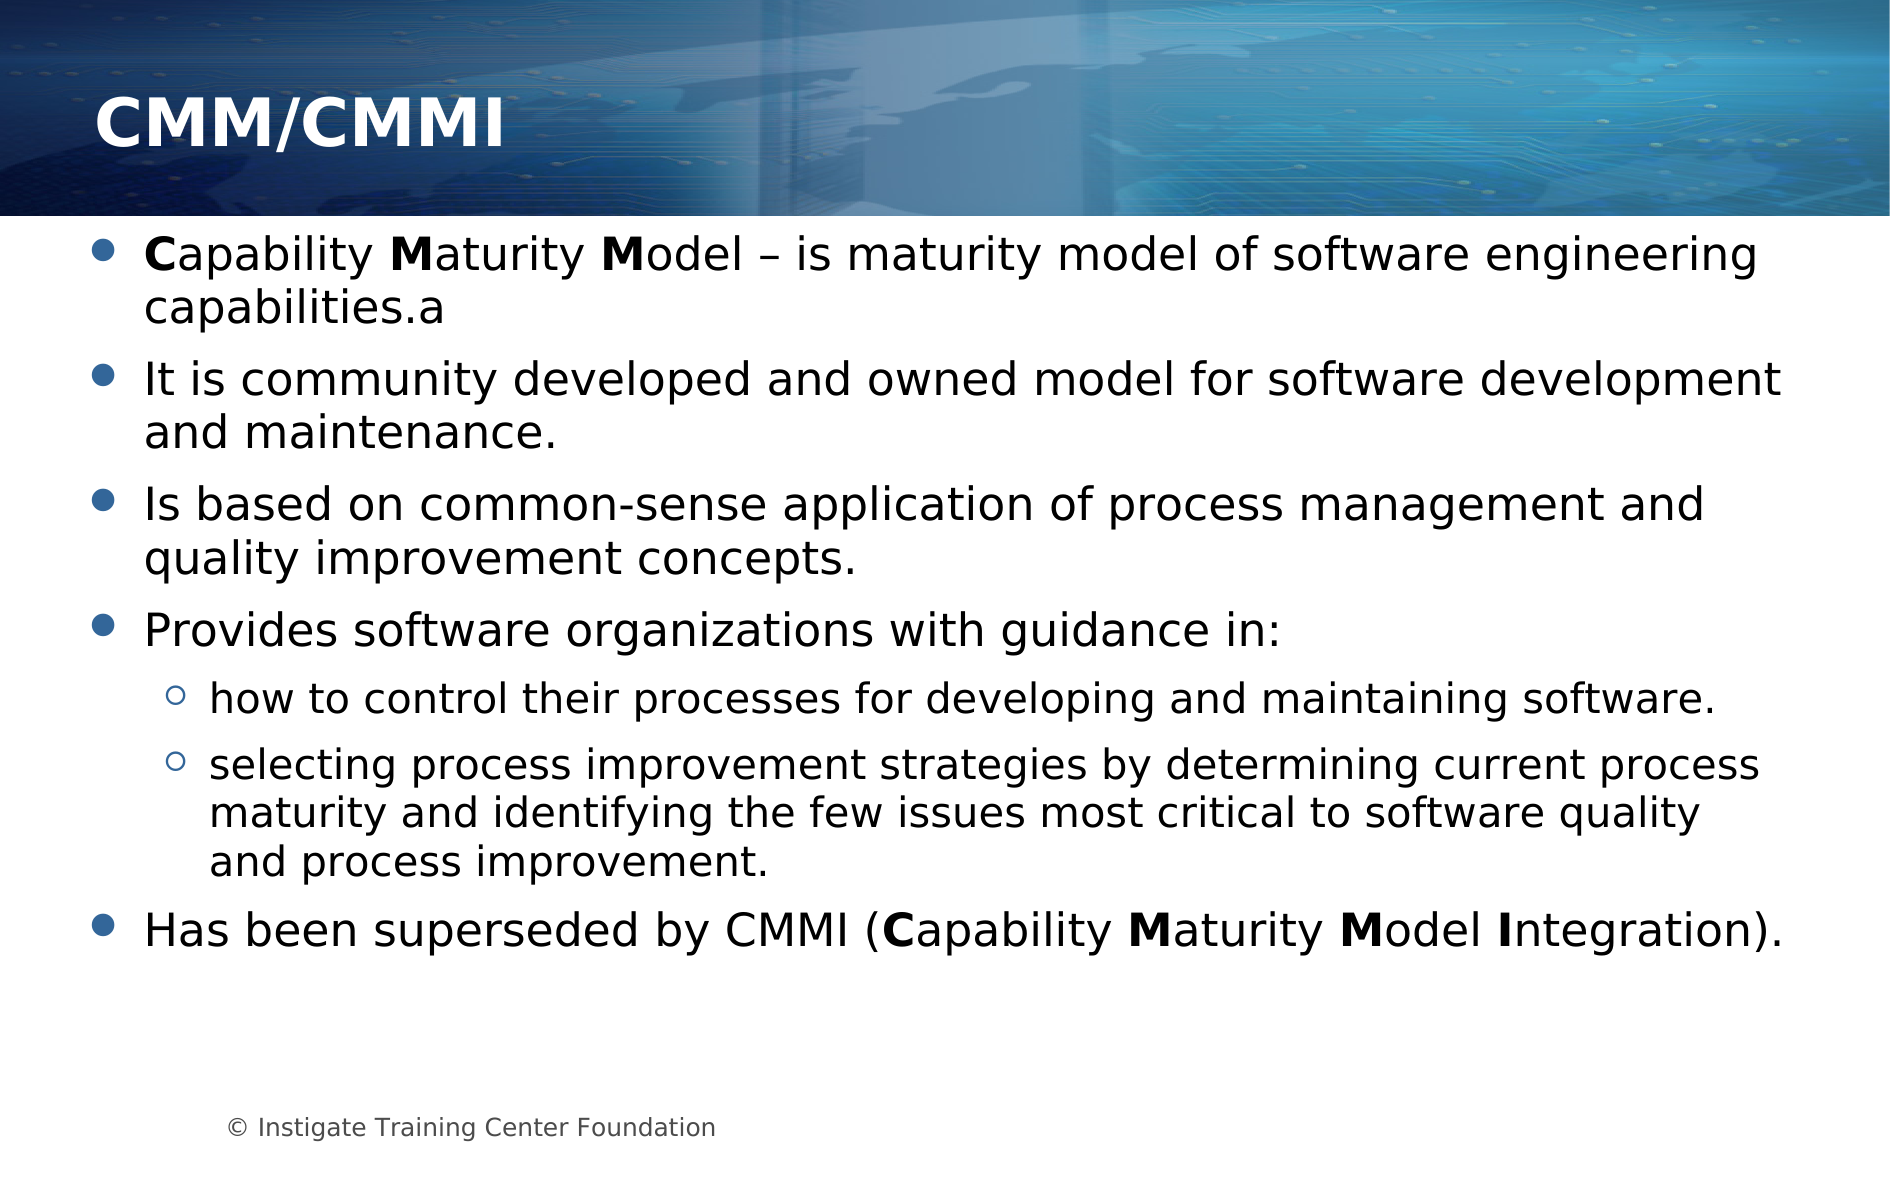

# CMM/CMMI
Capability Maturity Model – is maturity model of software engineering capabilities.a
It is community developed and owned model for software development and maintenance.
Is based on common-sense application of process management and quality improvement concepts.
Provides software organizations with guidance in:
how to control their processes for developing and maintaining software.
selecting process improvement strategies by determining current process maturity and identifying the few issues most critical to software quality and process improvement.
Has been superseded by CMMI (Capability Maturity Model Integration).